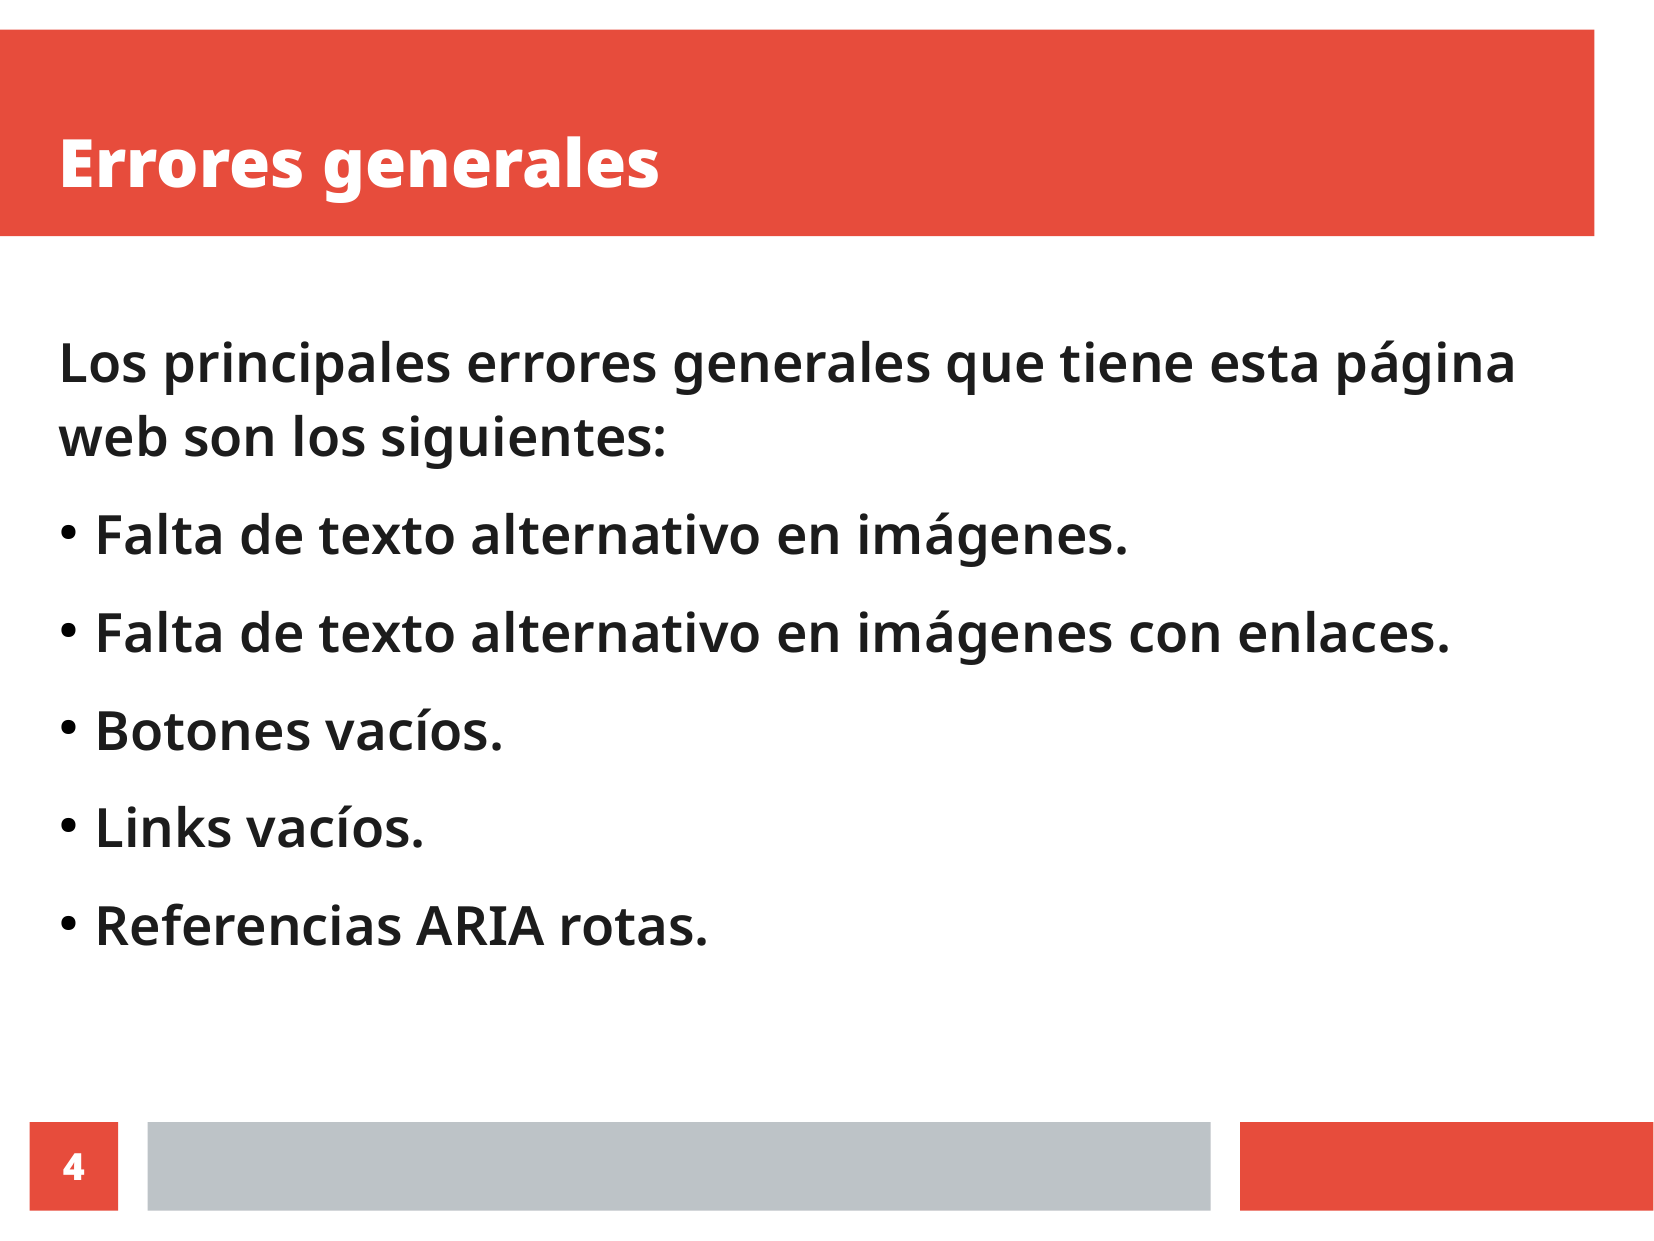

# Errores generales
Los principales errores generales que tiene esta página web son los siguientes:
Falta de texto alternativo en imágenes.
Falta de texto alternativo en imágenes con enlaces.
Botones vacíos.
Links vacíos.
Referencias ARIA rotas.
4